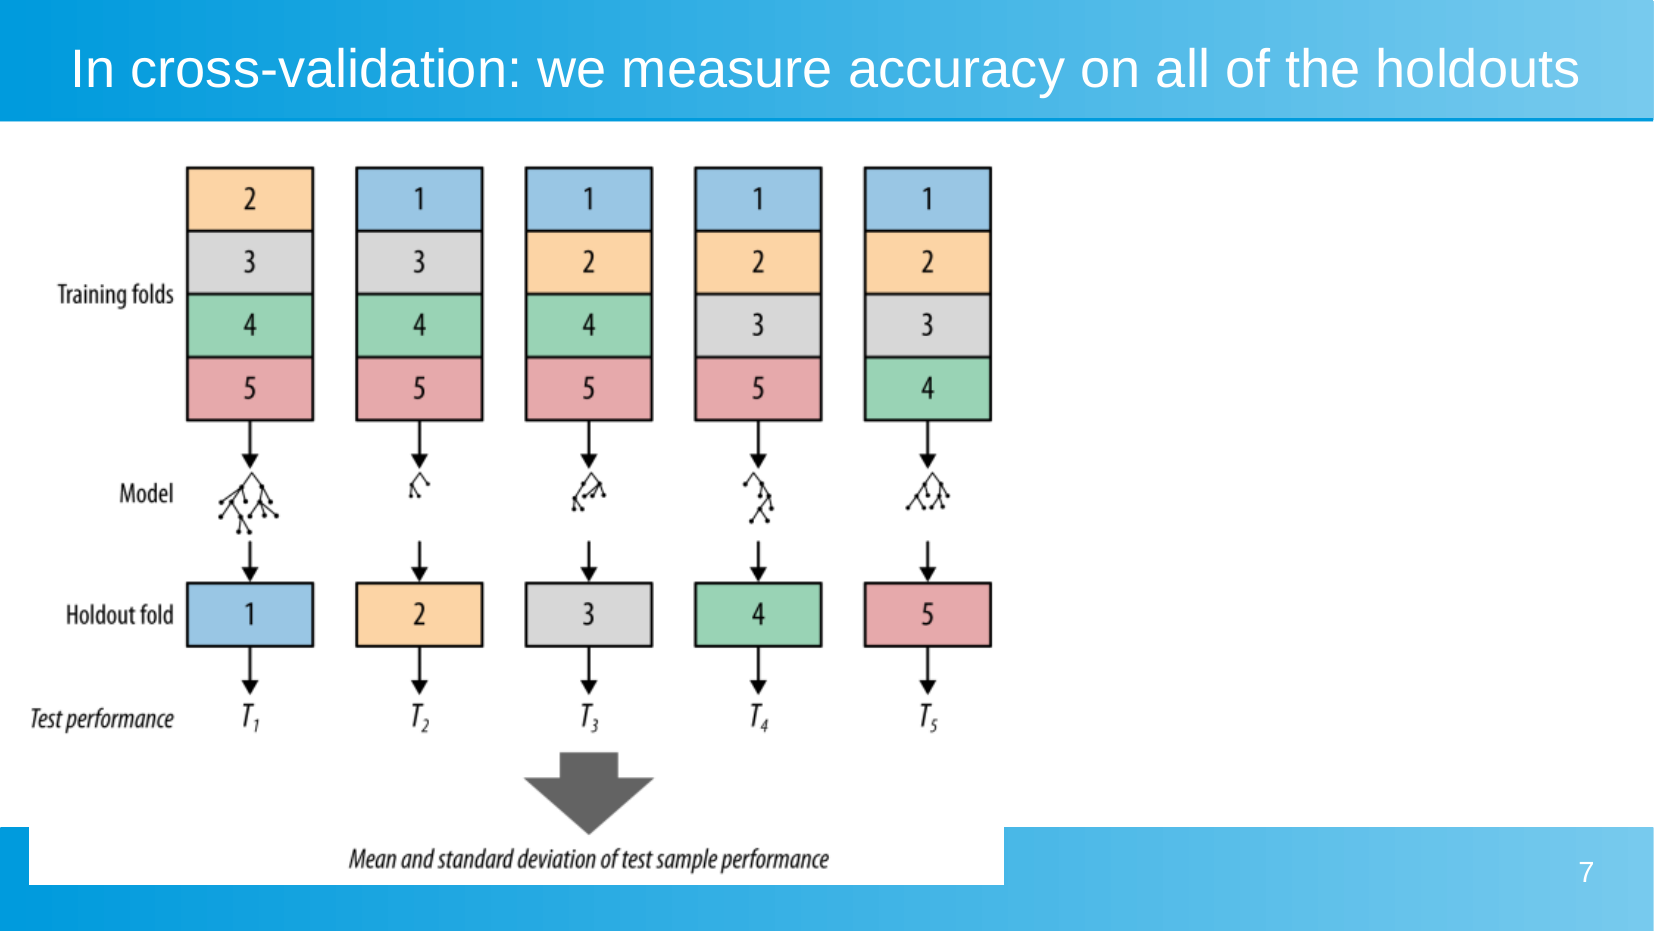

# In cross-validation: we measure accuracy on all of the holdouts
7